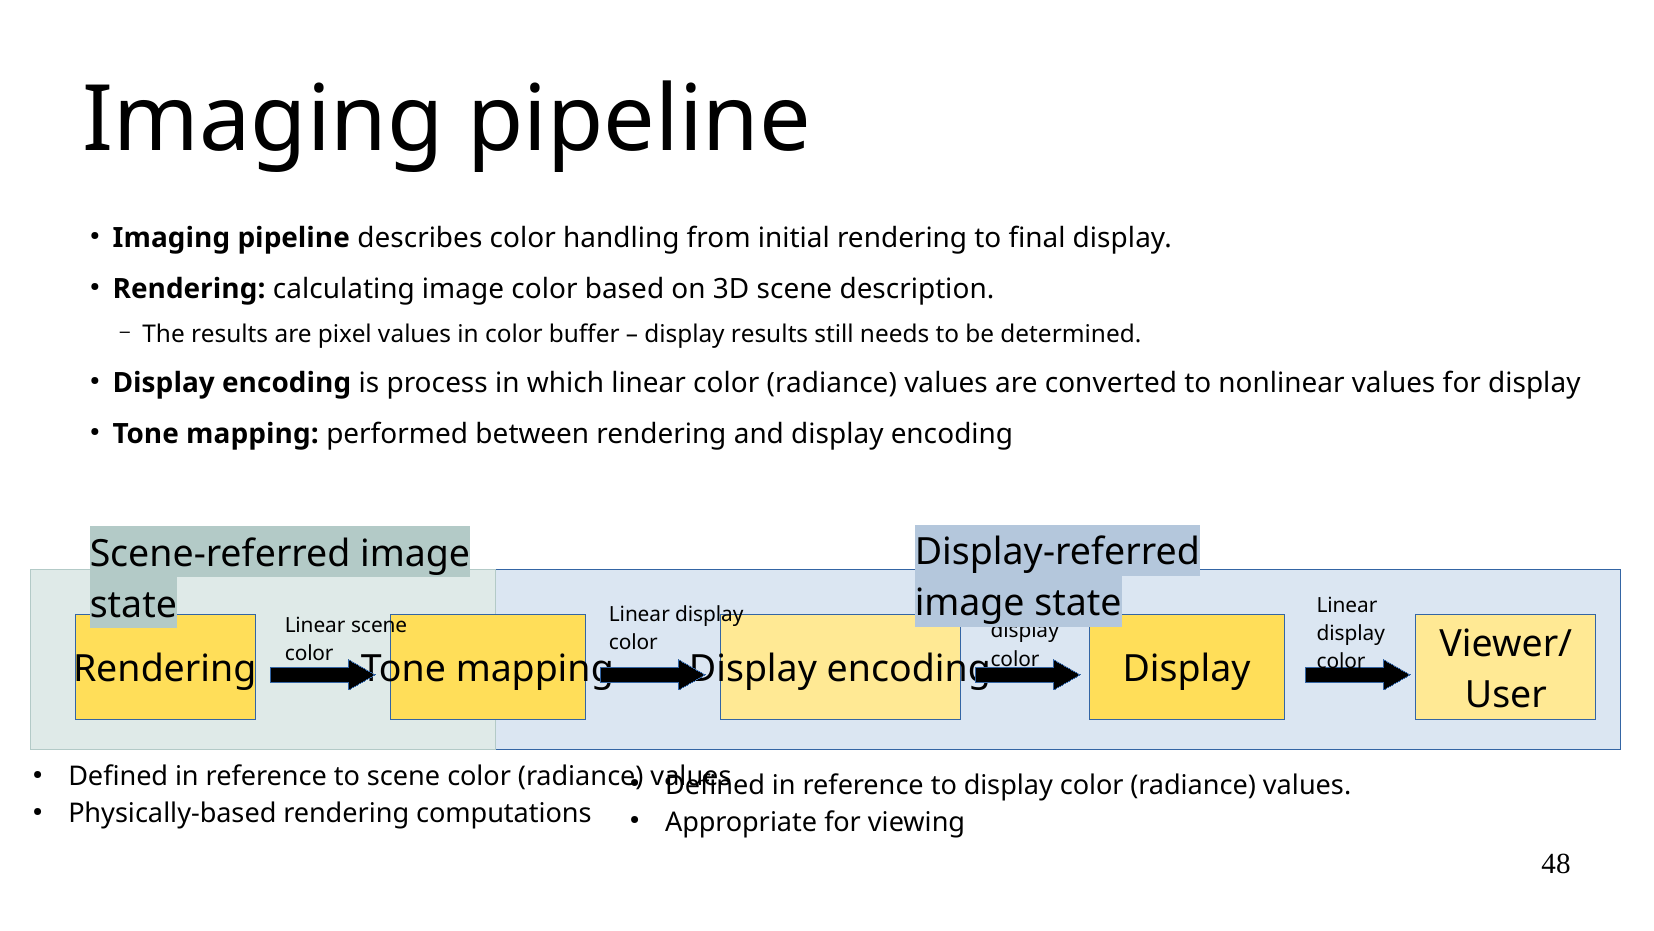

# Imaging pipeline
Imaging pipeline describes color handling from initial rendering to final display.
Rendering: calculating image color based on 3D scene description.
The results are pixel values in color buffer – display results still needs to be determined.
Display encoding is process in which linear color (radiance) values are converted to nonlinear values for display
Tone mapping: performed between rendering and display encoding
Display-referred image state
Scene-referred image state
Non-linear
display
color
Linear
display
color
Linear display
color
Linear scene
color
Rendering
Tone mapping
Display encoding
Display
Viewer/
User
Defined in reference to scene color (radiance) values
Physically-based rendering computations
Defined in reference to display color (radiance) values.
Appropriate for viewing
48